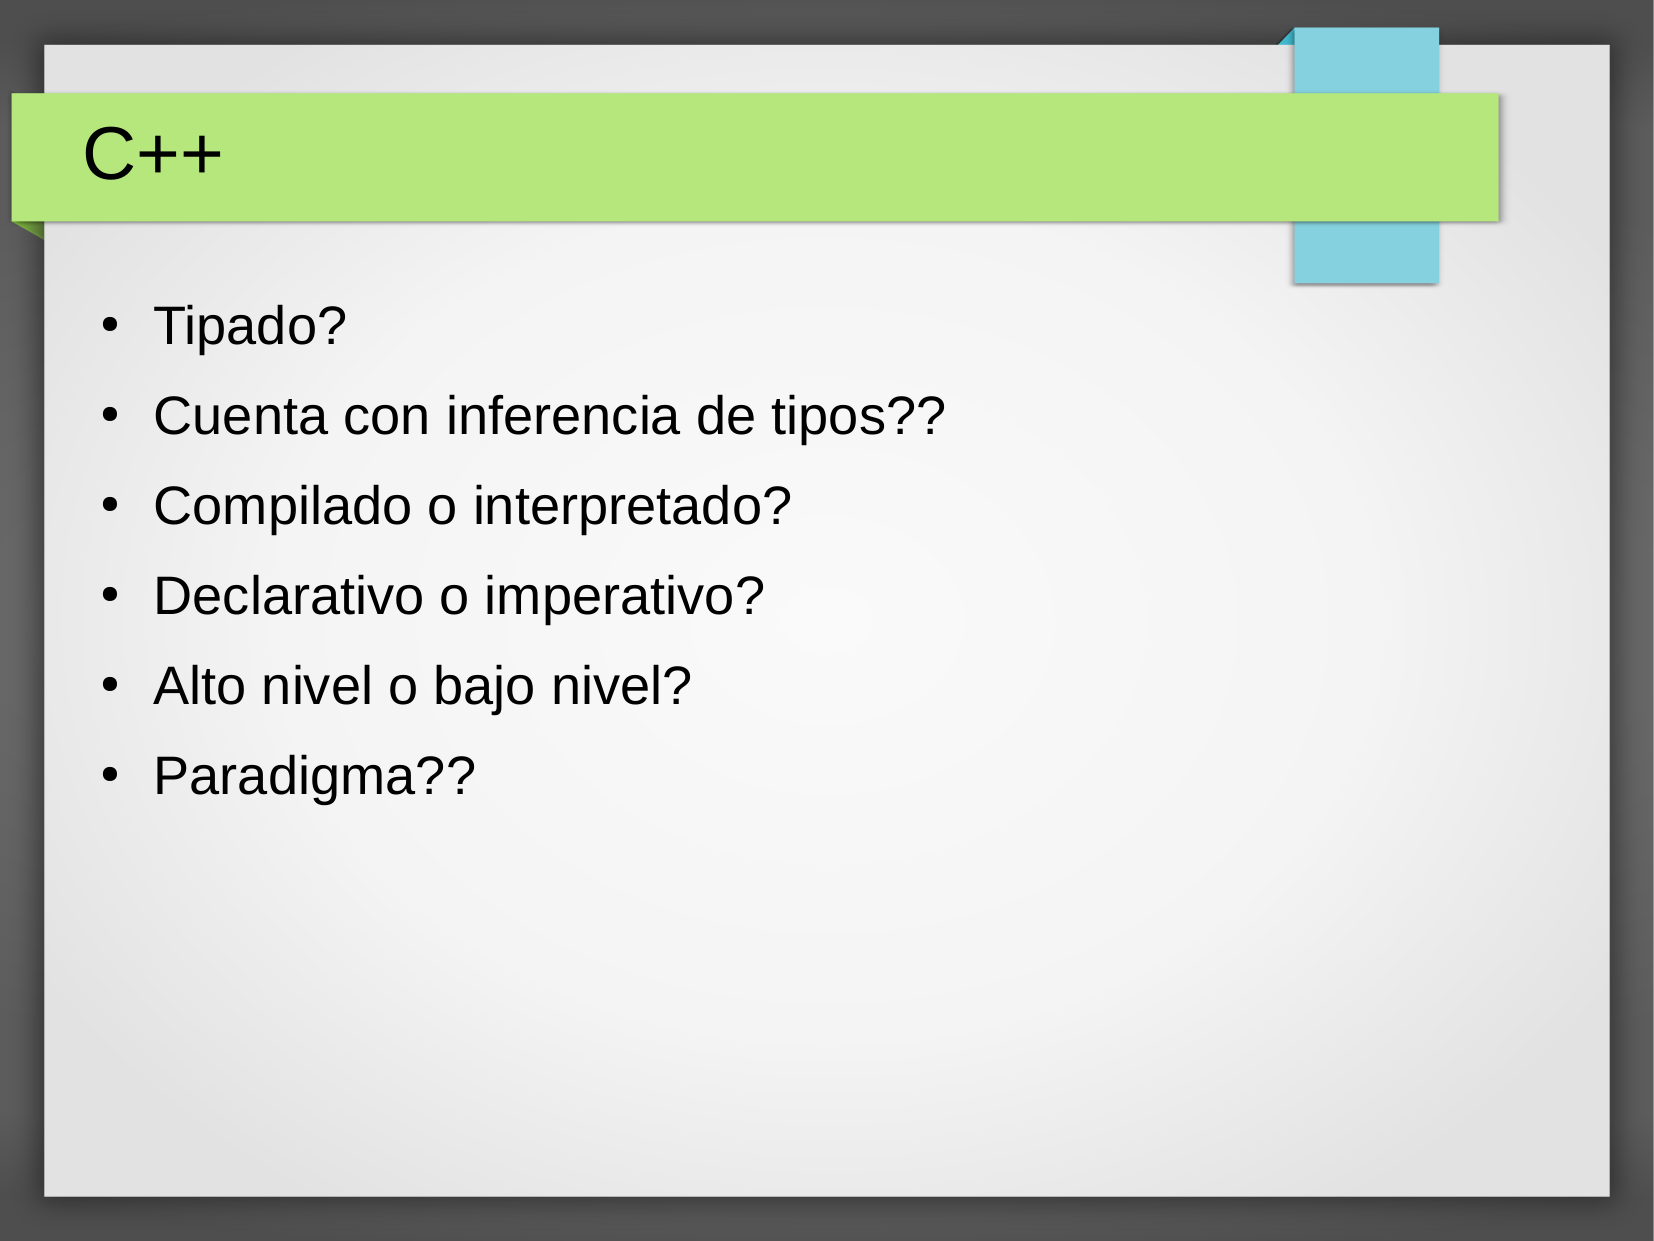

# C++
Tipado?
Cuenta con inferencia de tipos??
Compilado o interpretado?
Declarativo o imperativo?
Alto nivel o bajo nivel?
Paradigma??